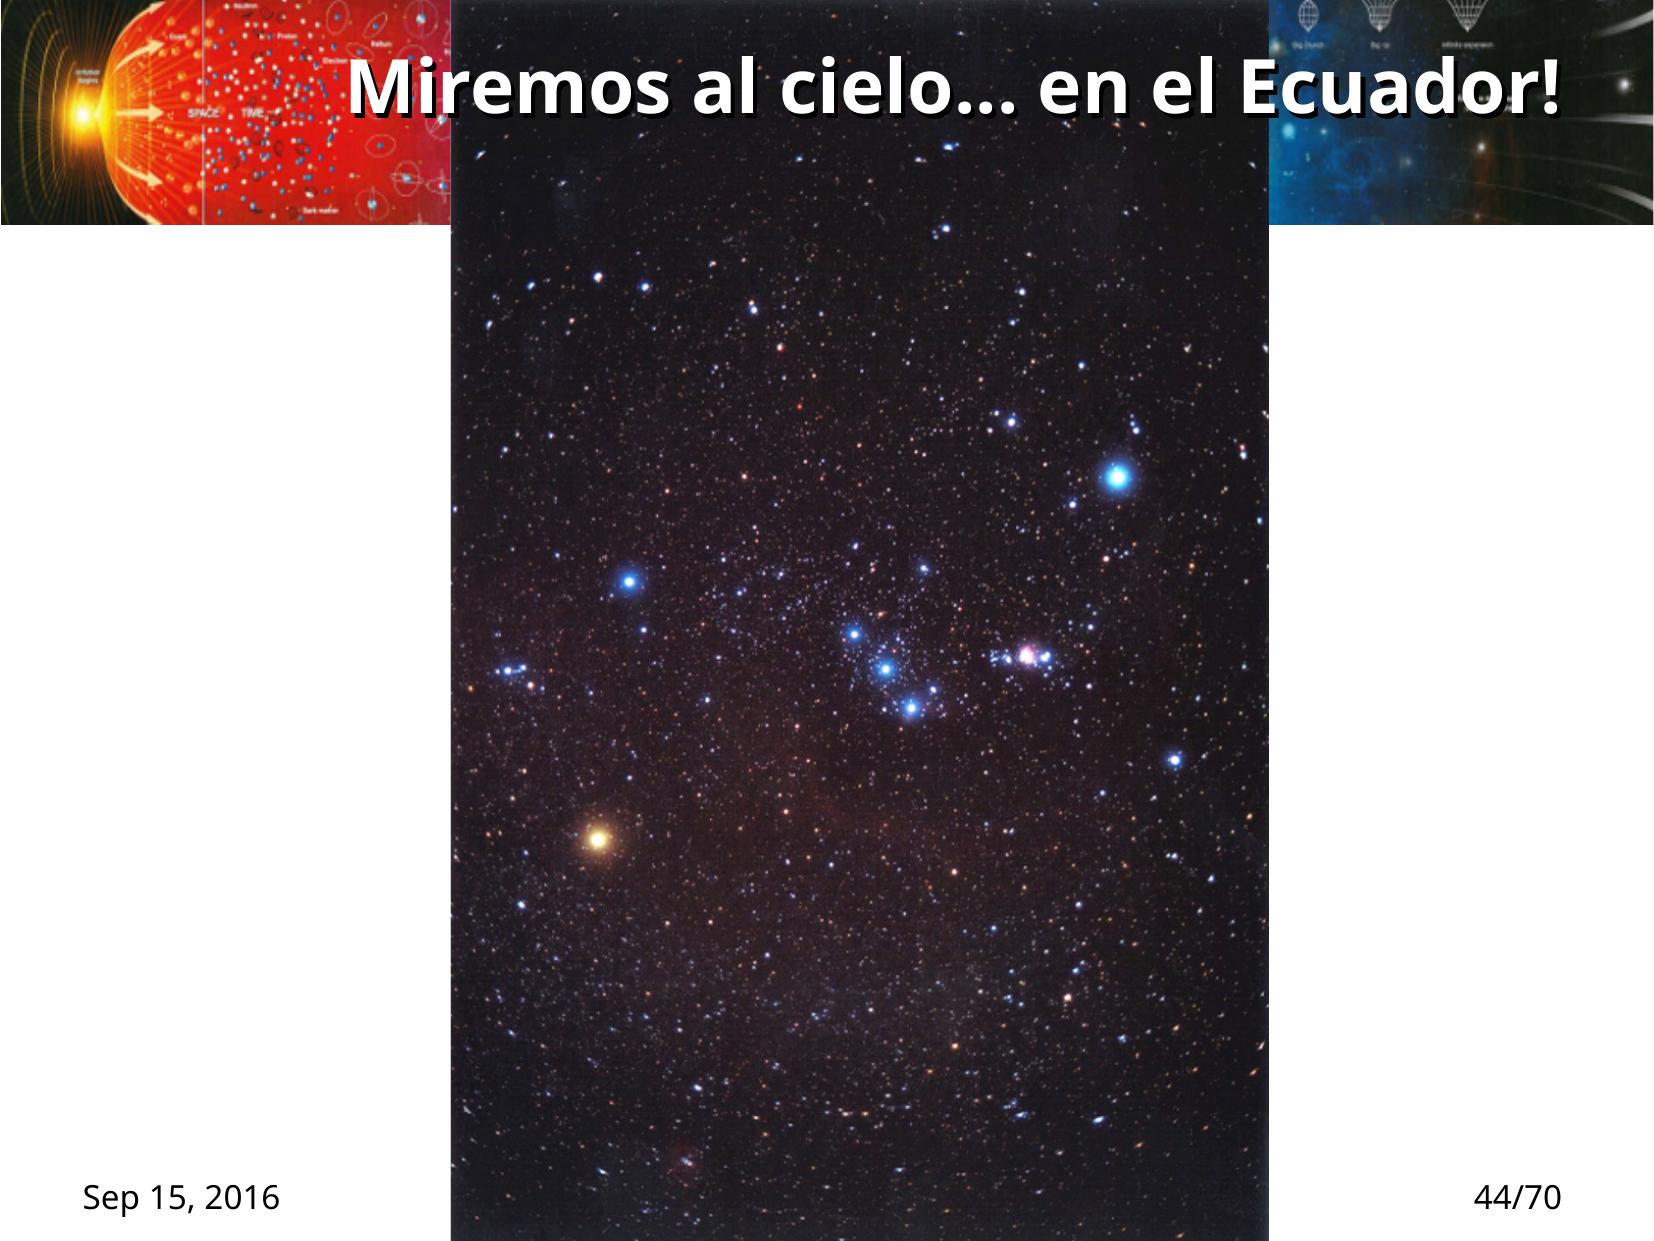

# Miremos al cielo... en el Ecuador!
Sep 15, 2016
H. Asorey - IPAC 2016 - 06/16
44